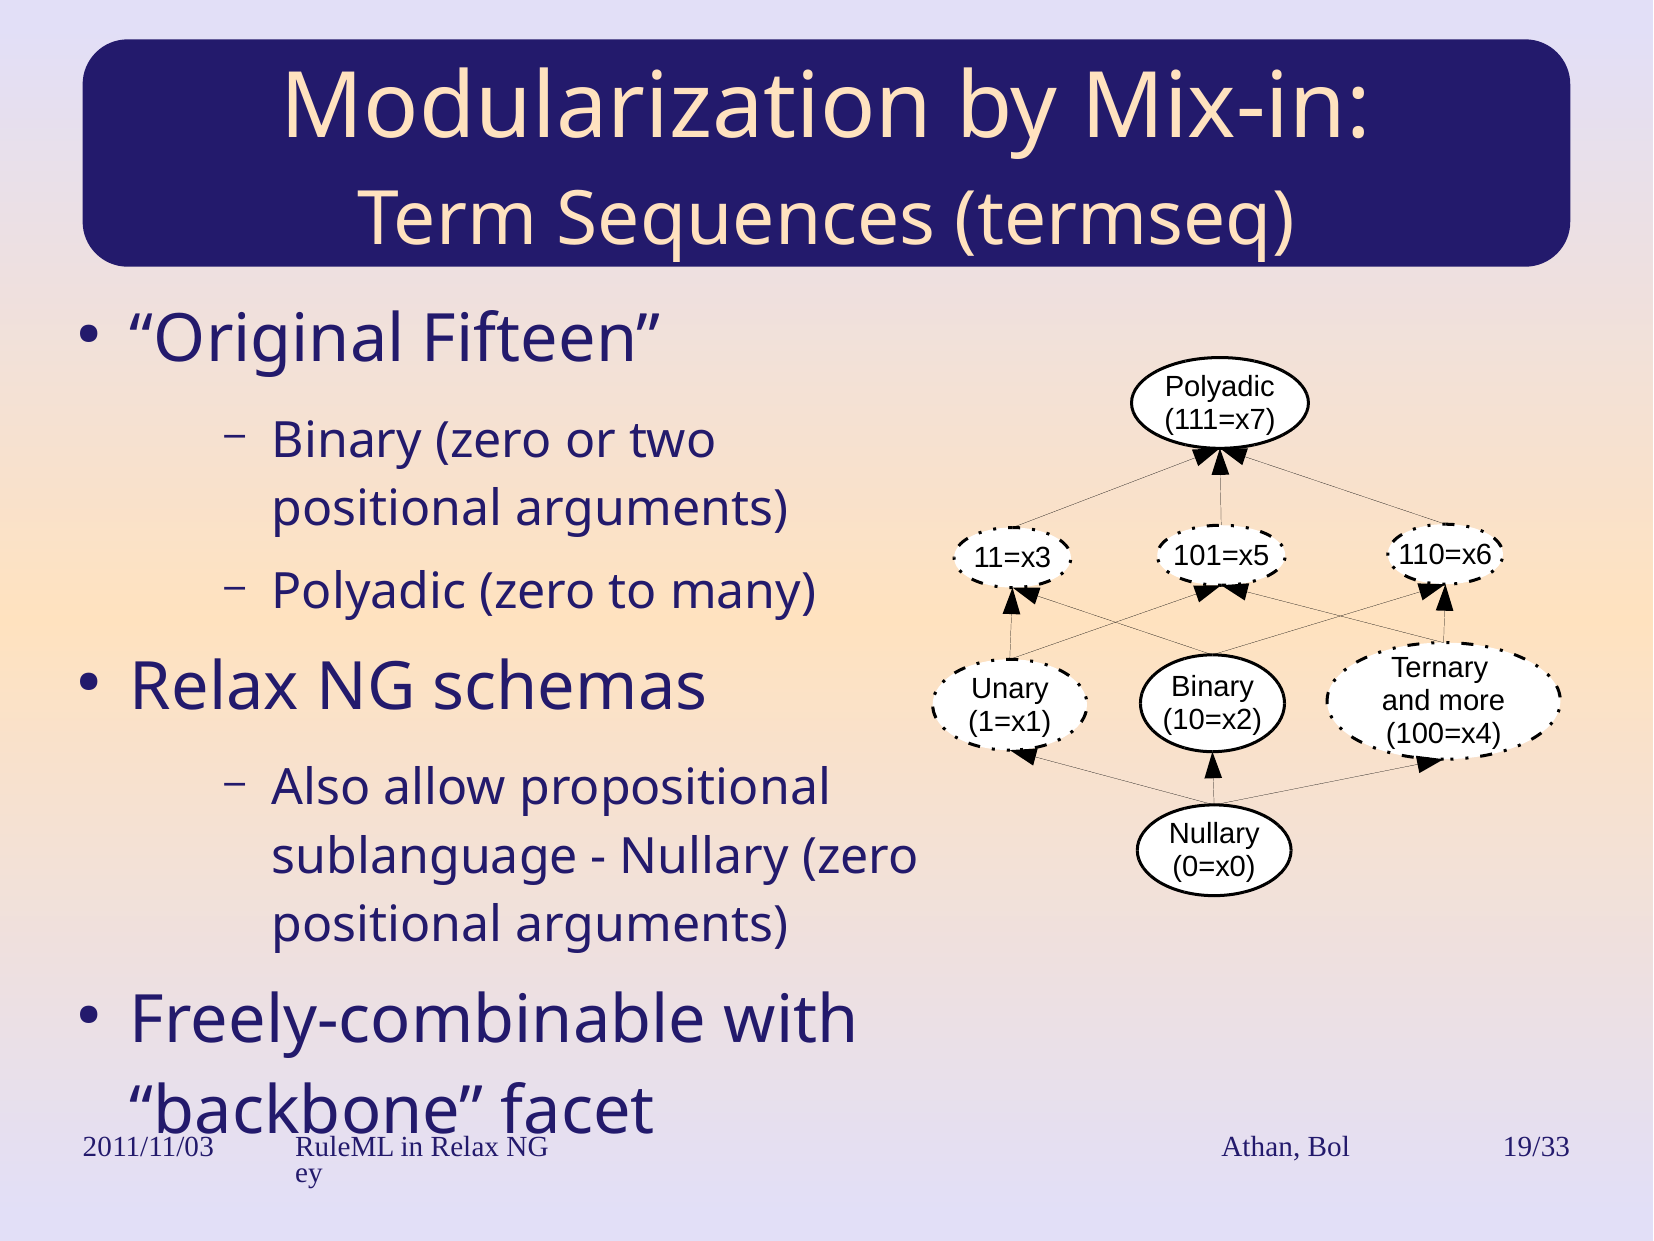

# Modularization by Mix-in: Term Sequences (termseq)
“Original Fifteen”
Binary (zero or two positional arguments)
Polyadic (zero to many)
Relax NG schemas
Also allow propositional sublanguage - Nullary (zero positional arguments)
Freely-combinable with “backbone” facet
2011/11/03
RuleML in Relax NG Athan, Boley
19